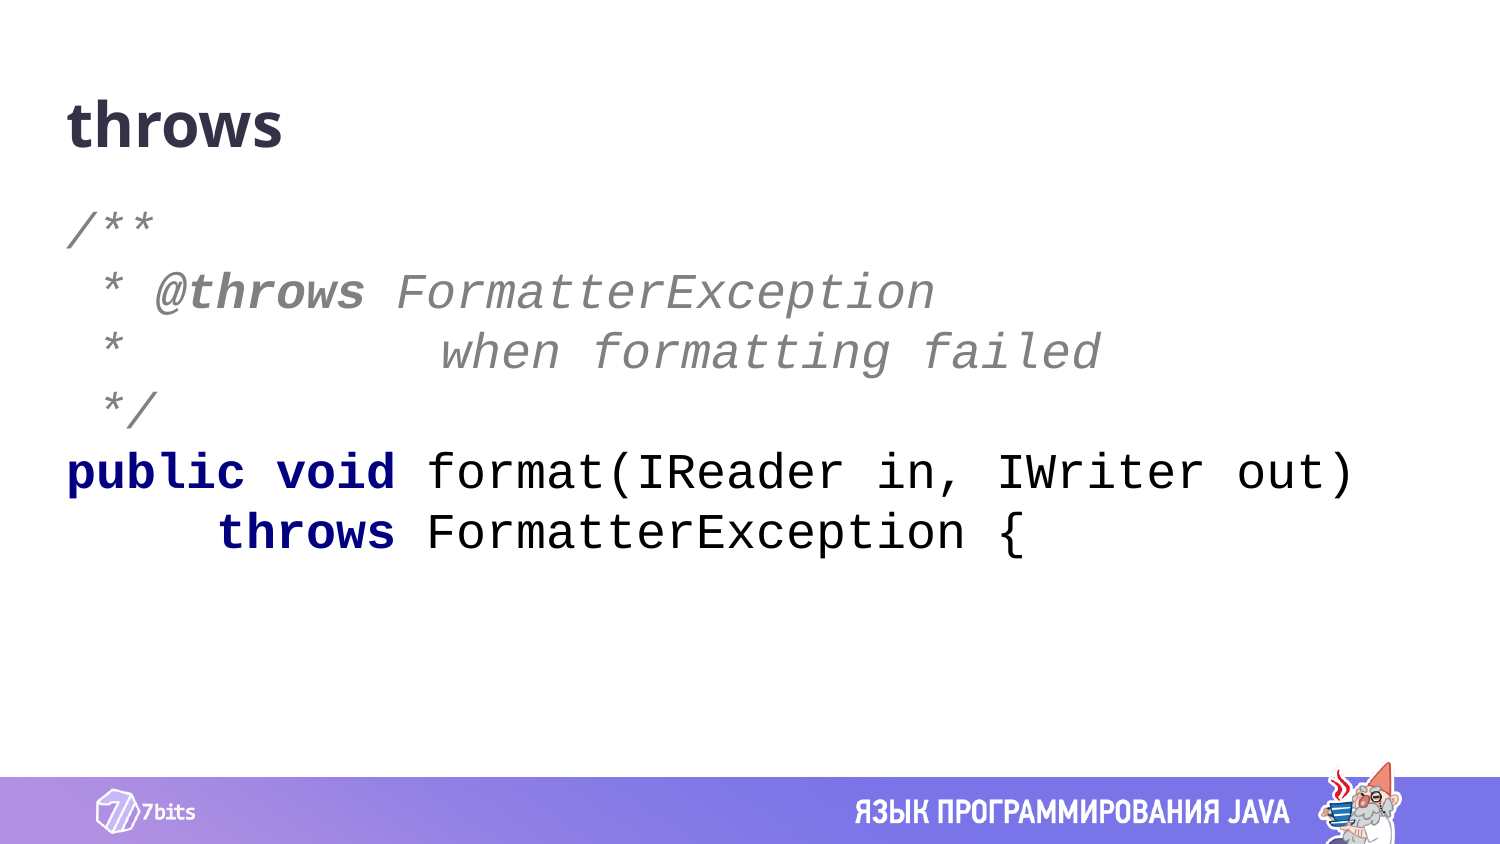

# throws
/**
 * @throws FormatterException
 * 				when formatting failed
 */
public void format(IReader in, IWriter out)
		throws FormatterException {